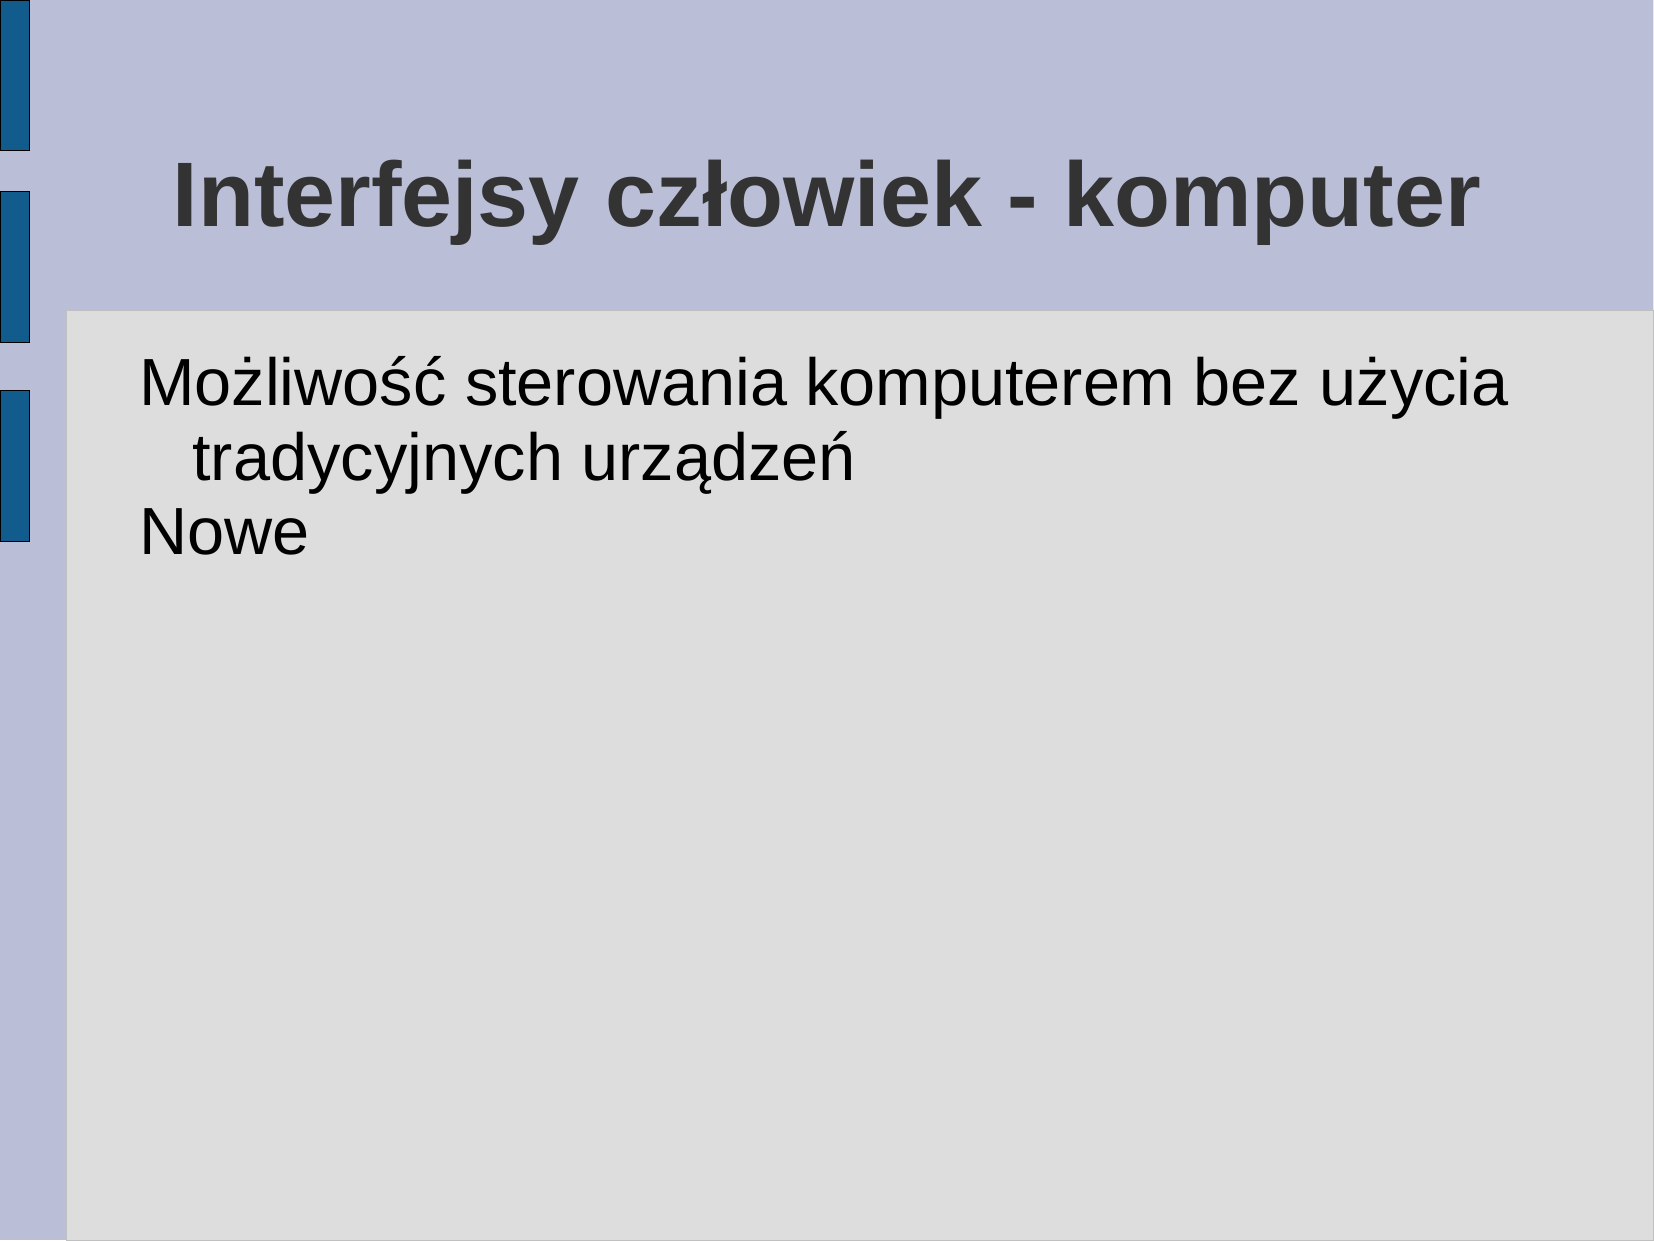

# Interfejsy człowiek - komputer
Możliwość sterowania komputerem bez użycia tradycyjnych urządzeń
Nowe